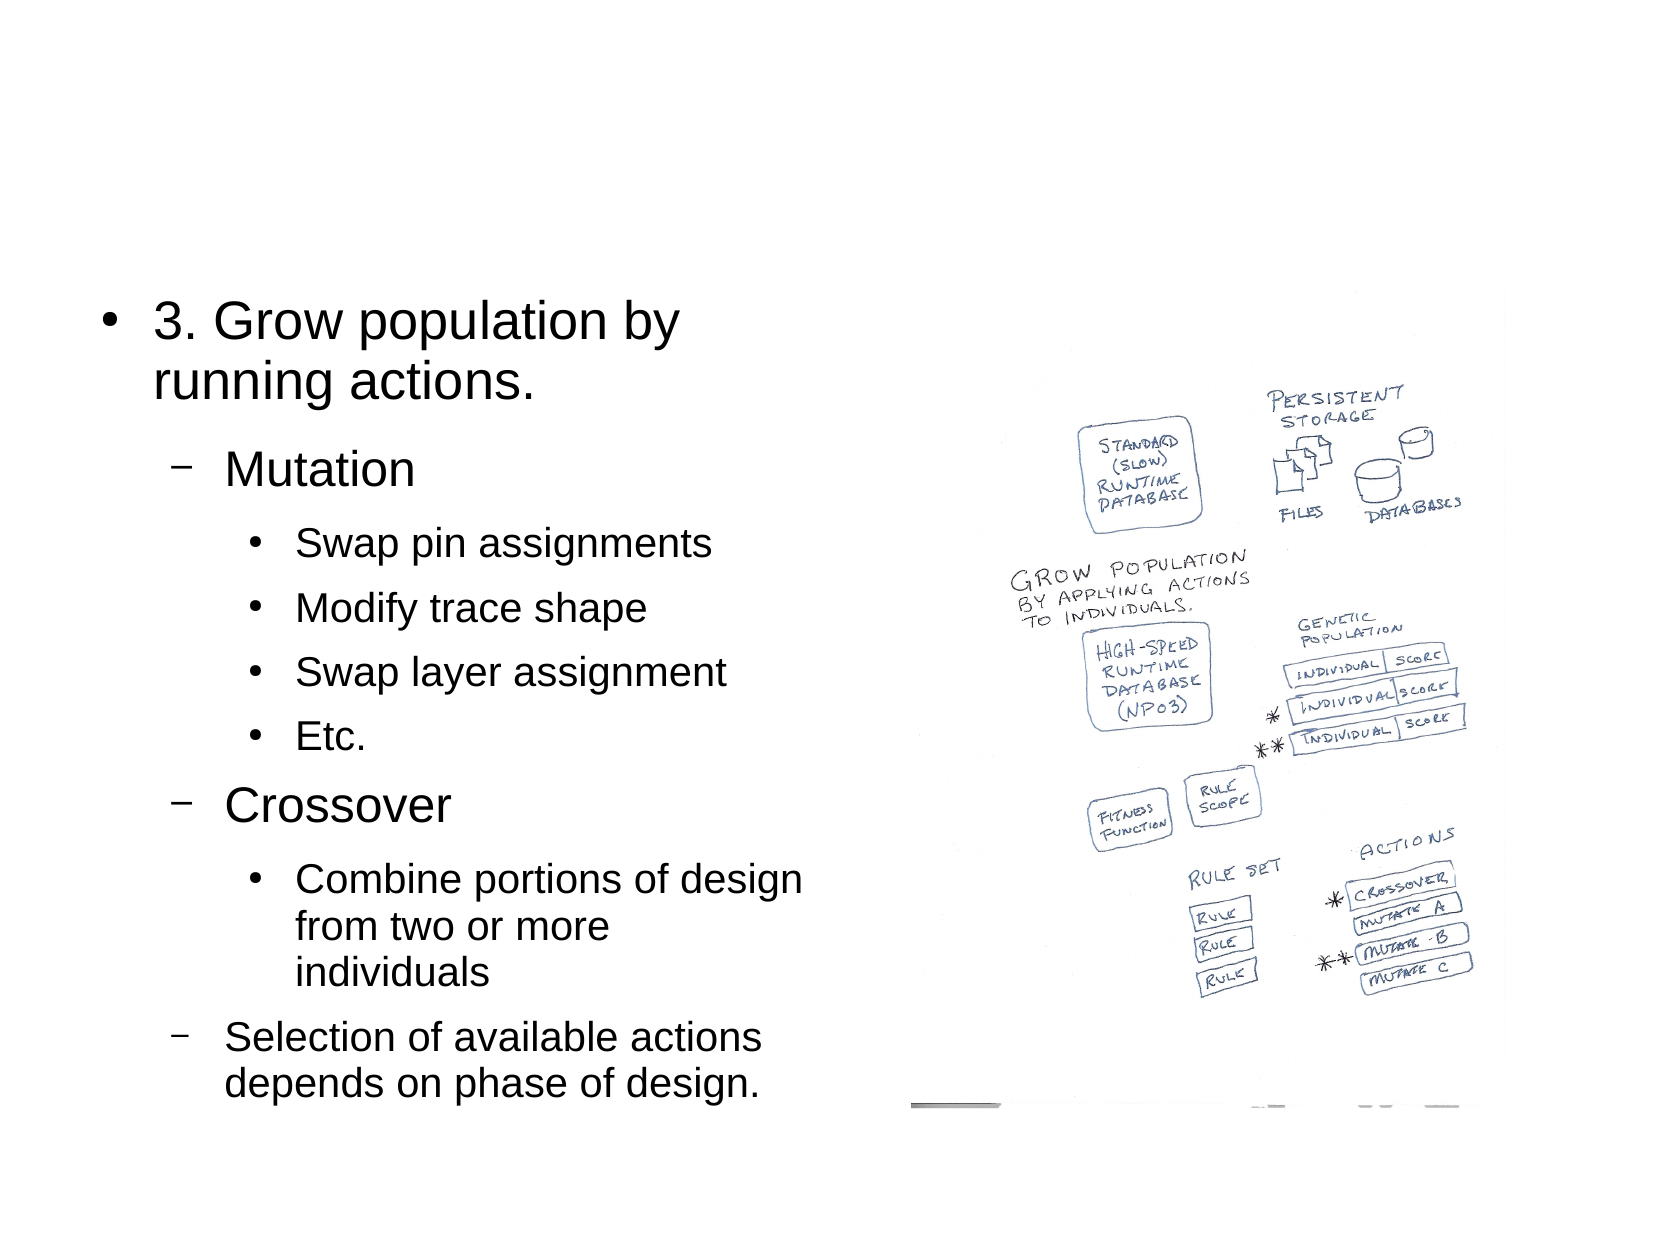

#
3. Grow population by running actions.
Mutation
Swap pin assignments
Modify trace shape
Swap layer assignment
Etc.
Crossover
Combine portions of design from two or more individuals
Selection of available actions depends on phase of design.